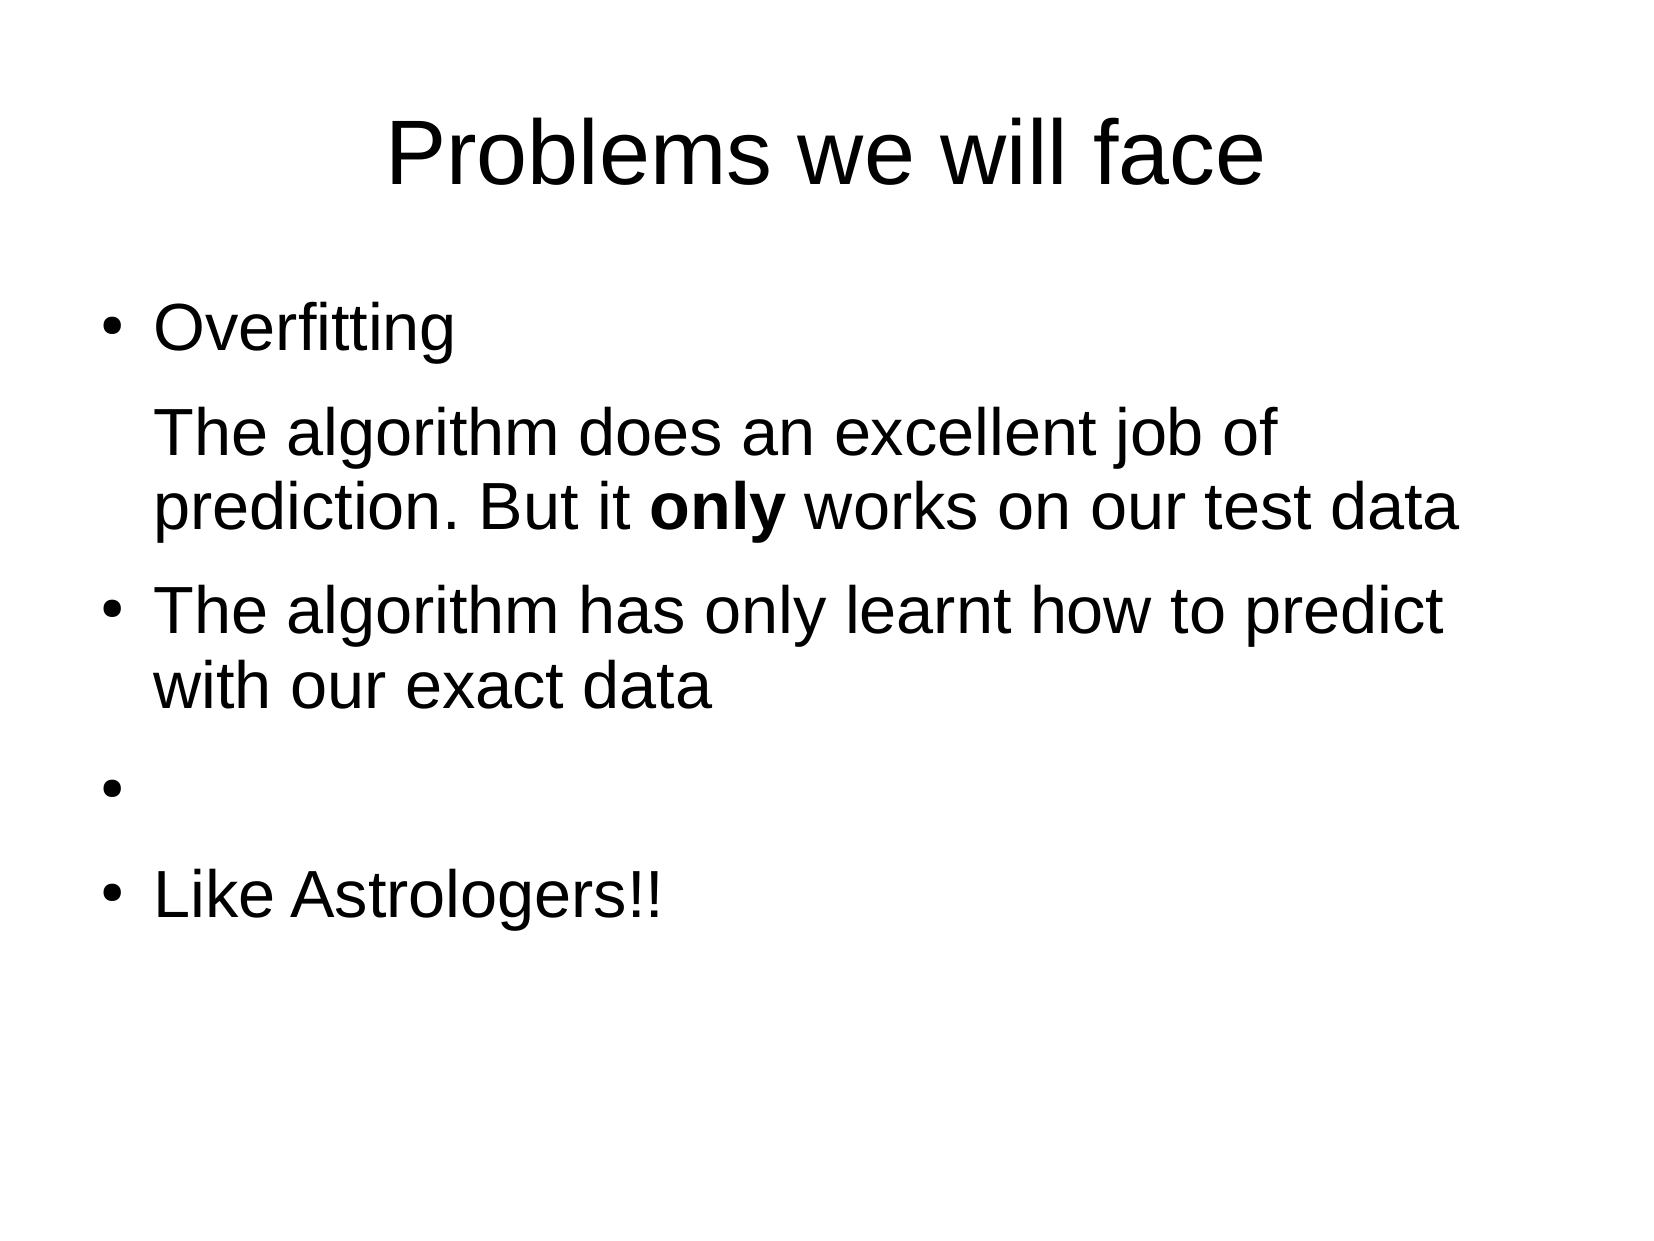

# Problems we will face
Overfitting
The algorithm does an excellent job of prediction. But it only works on our test data
The algorithm has only learnt how to predict with our exact data
Like Astrologers!!